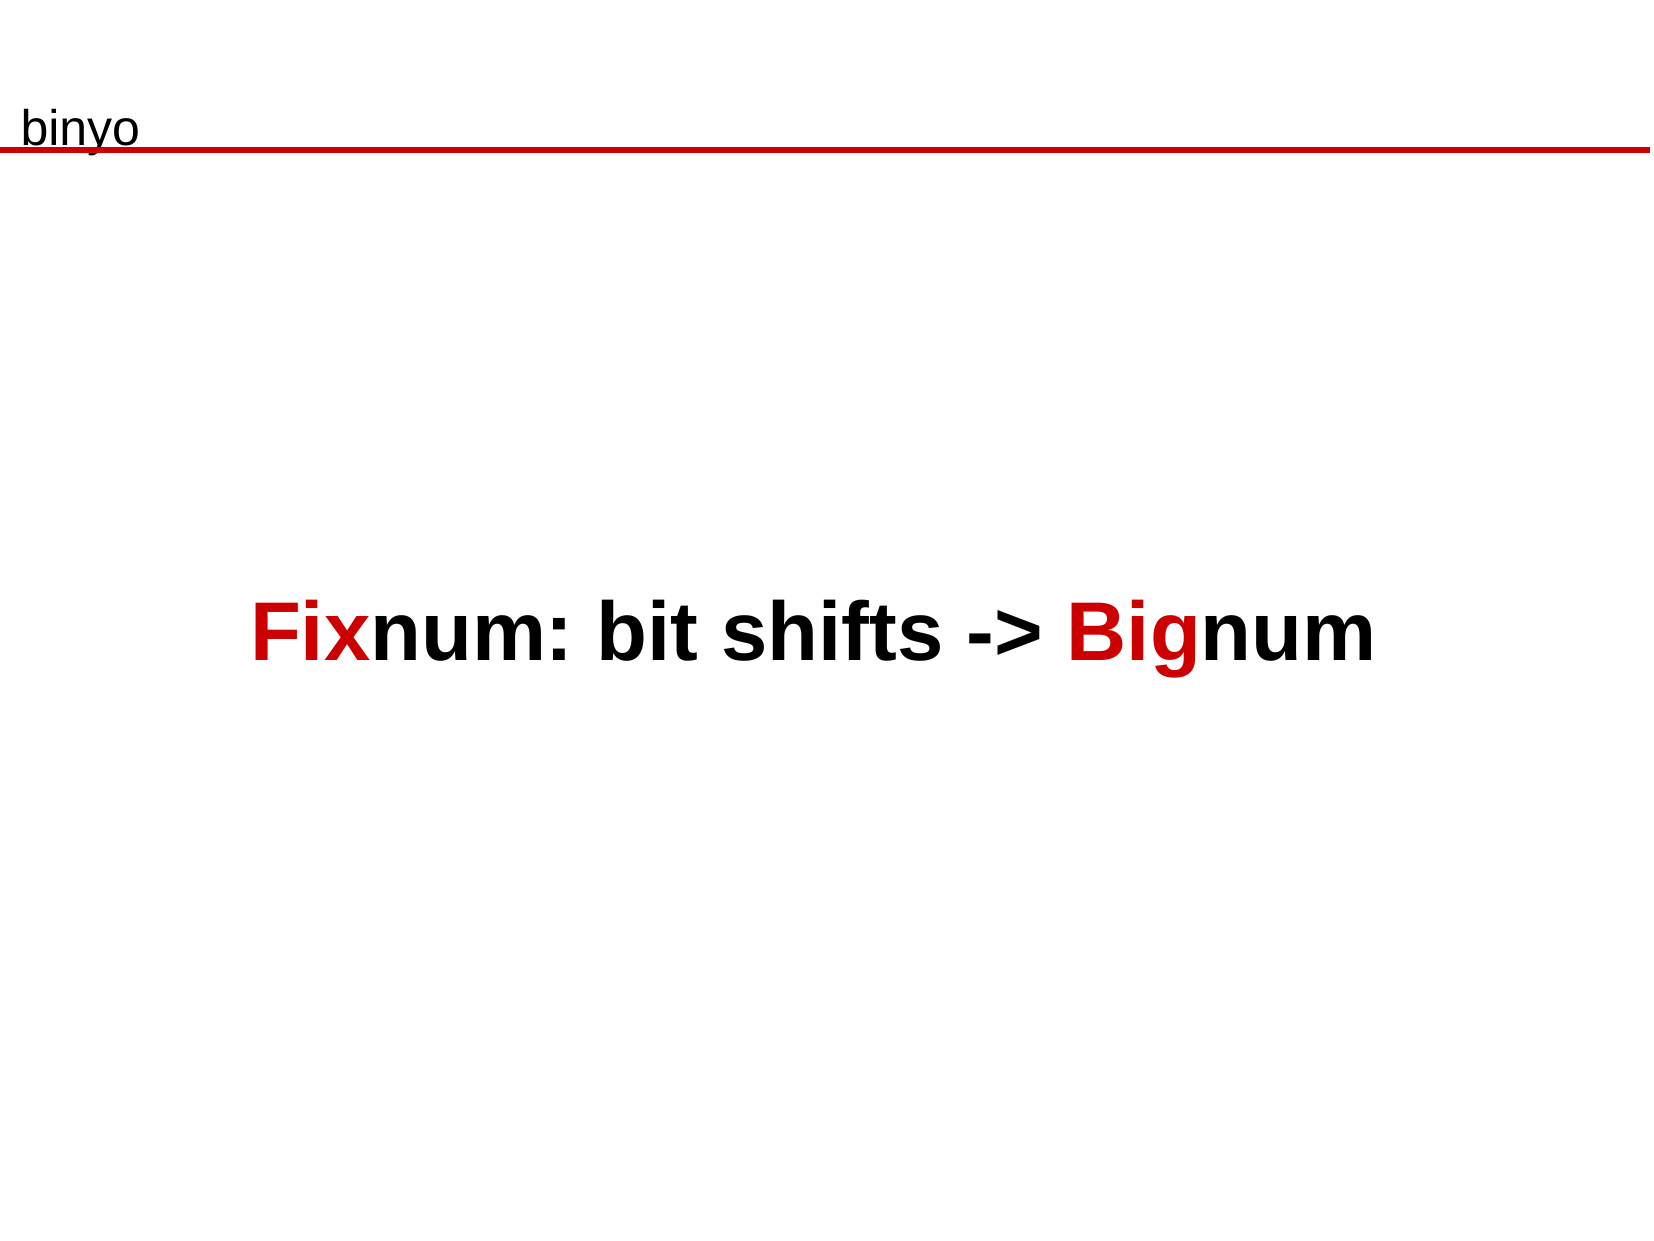

#
binyo
Fixnum: bit shifts -> Bignum